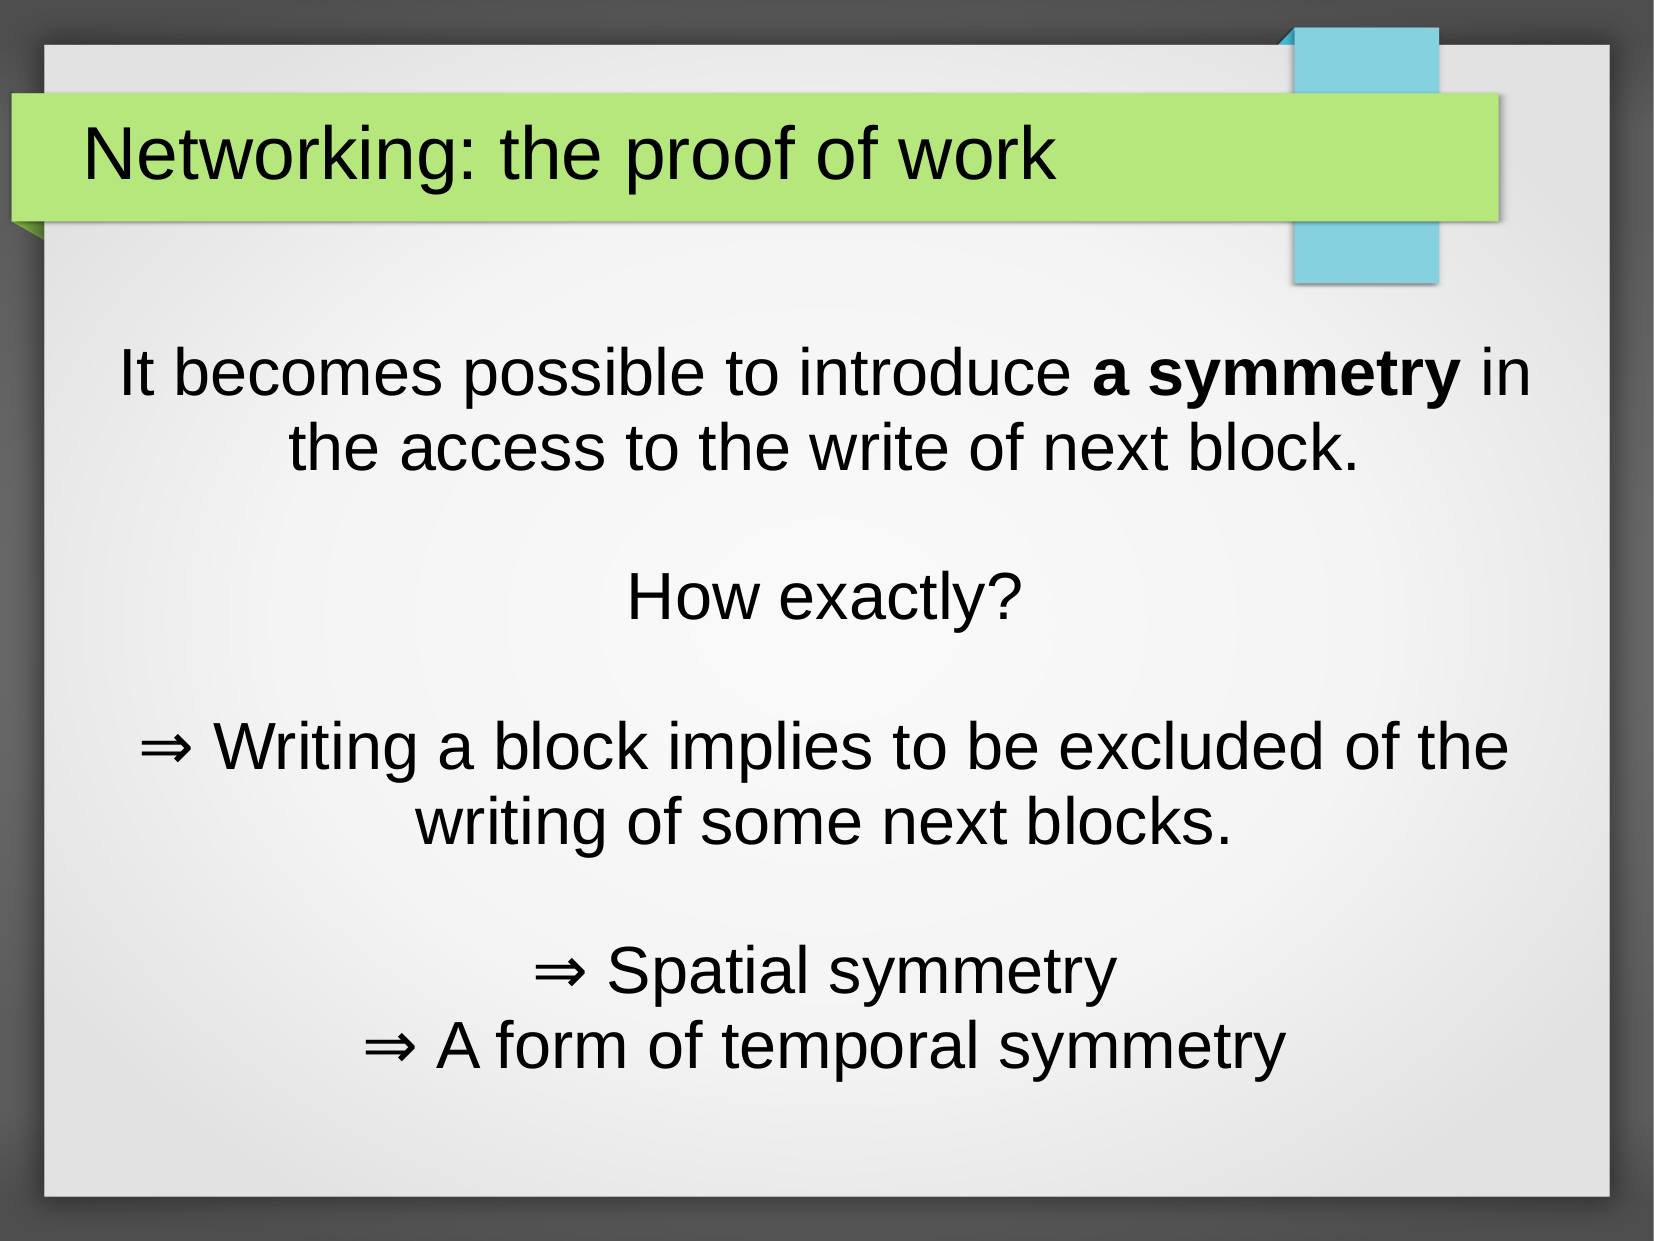

# Networking: the proof of work
It becomes possible to introduce a symmetry in the access to the write of next block.
How exactly?
⇒ Writing a block implies to be excluded of the writing of some next blocks.
⇒ Spatial symmetry
⇒ A form of temporal symmetry